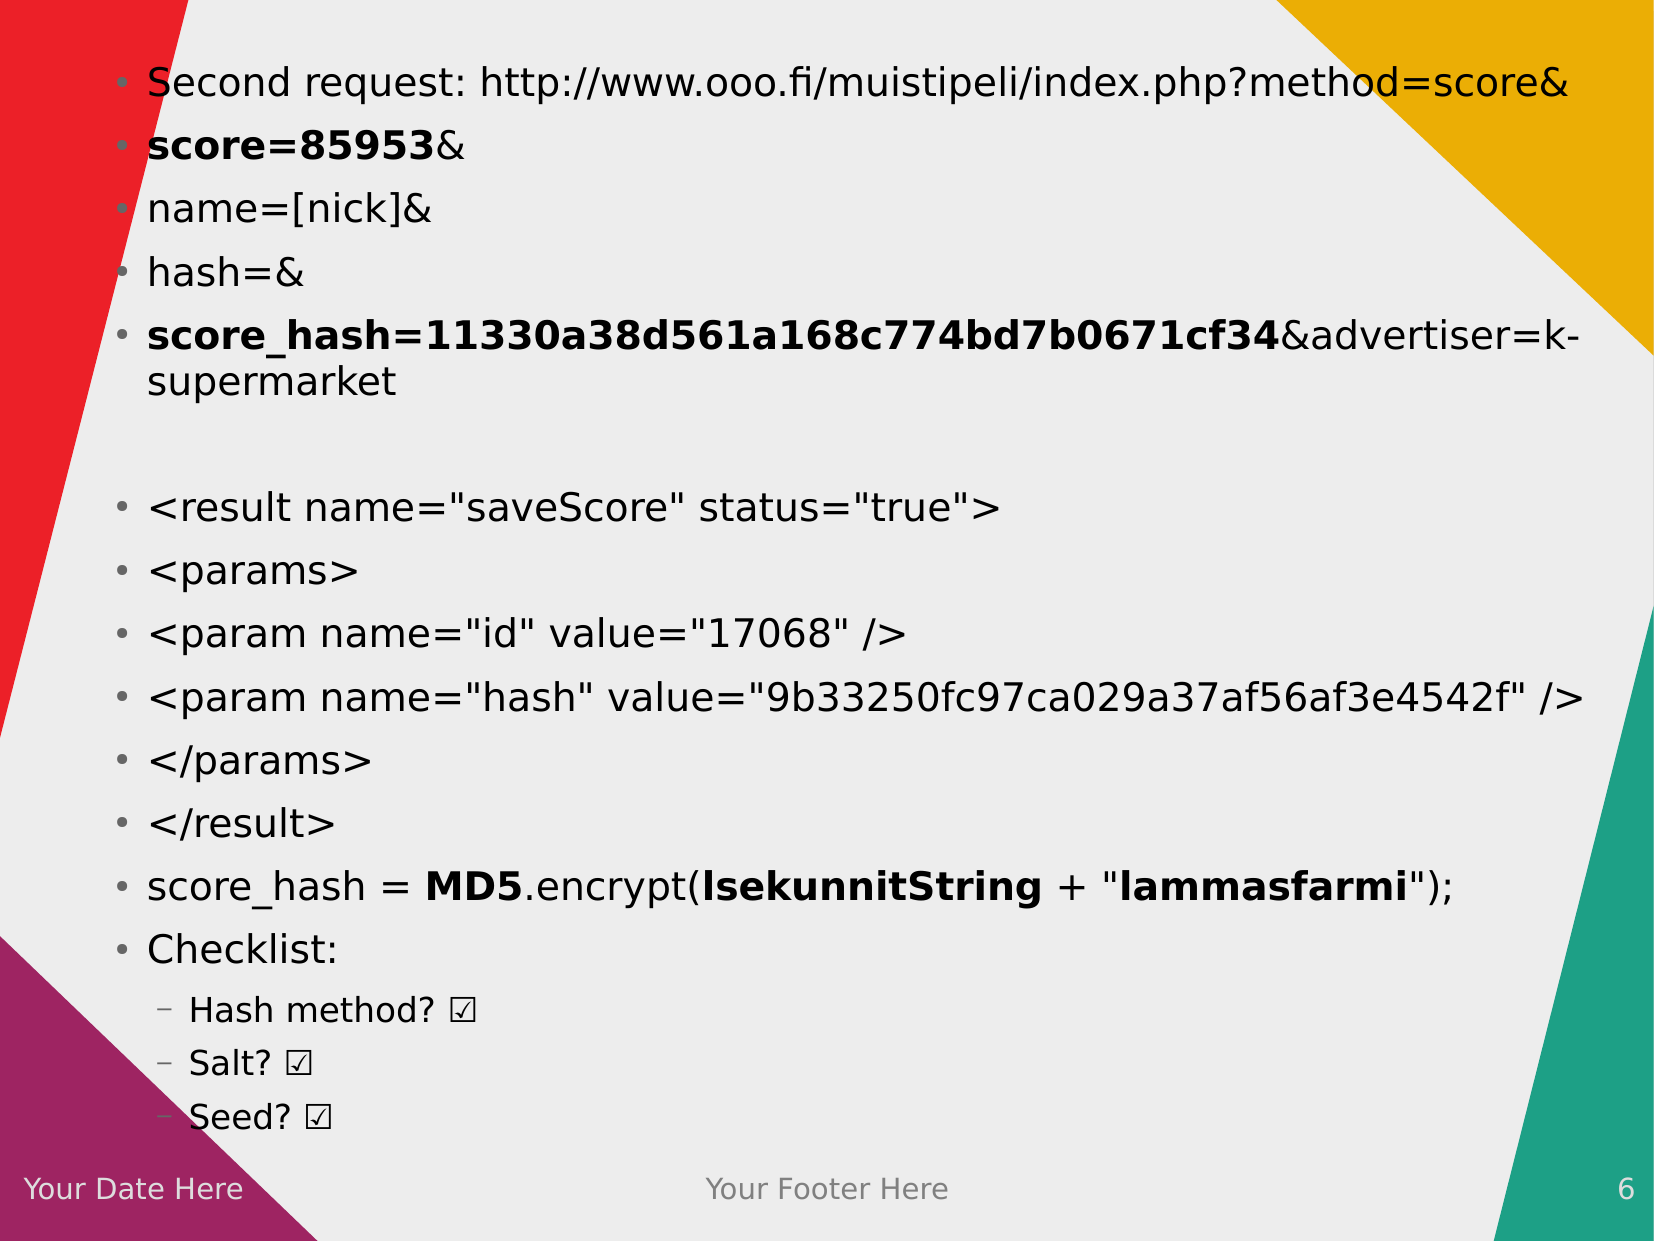

# Second request: http://www.ooo.fi/muistipeli/index.php?method=score&
score=85953&
name=[nick]&
hash=&
score_hash=11330a38d561a168c774bd7b0671cf34&advertiser=k-supermarket
<result name="saveScore" status="true">
<params>
<param name="id" value="17068" />
<param name="hash" value="9b33250fc97ca029a37af56af3e4542f" />
</params>
</result>
score_hash = MD5.encrypt(lsekunnitString + "lammasfarmi");
Checklist:
Hash method? ☑
Salt? ☑
Seed? ☑
Your Date Here
Your Footer Here
6